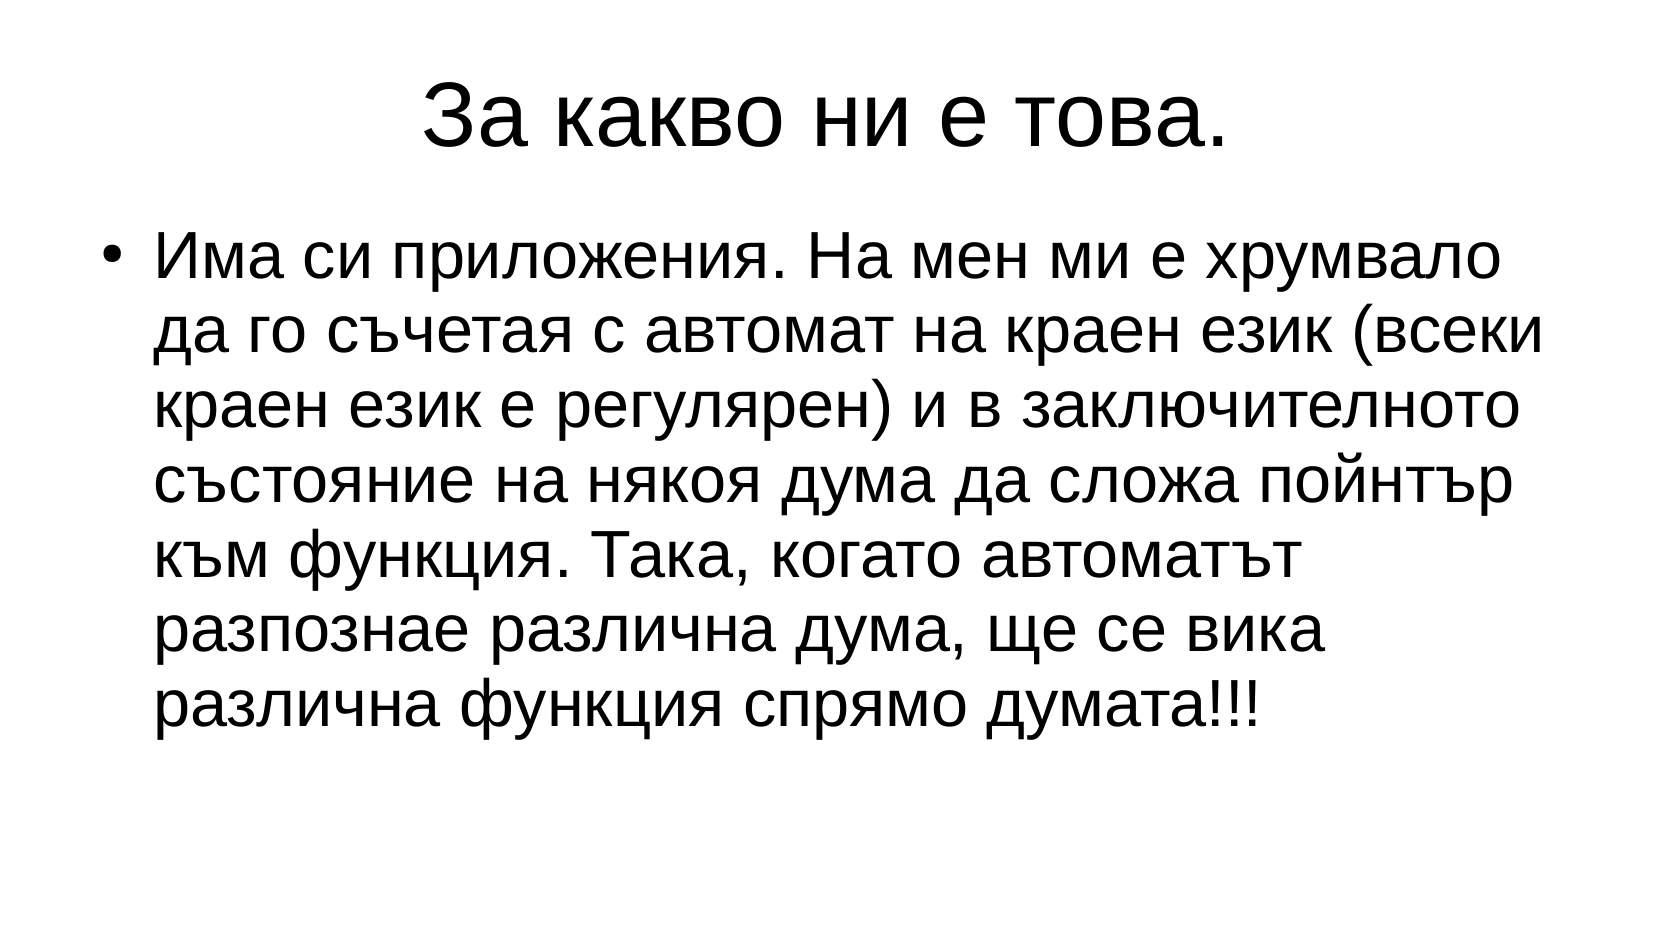

# За какво ни е това.
Има си приложения. На мен ми е хрумвало да го съчетая с автомат на краен език (всеки краен език е регулярен) и в заключителното състояние на някоя дума да сложа пойнтър към функция. Така, когато автоматът разпознае различна дума, ще се вика различна функция спрямо думата!!!